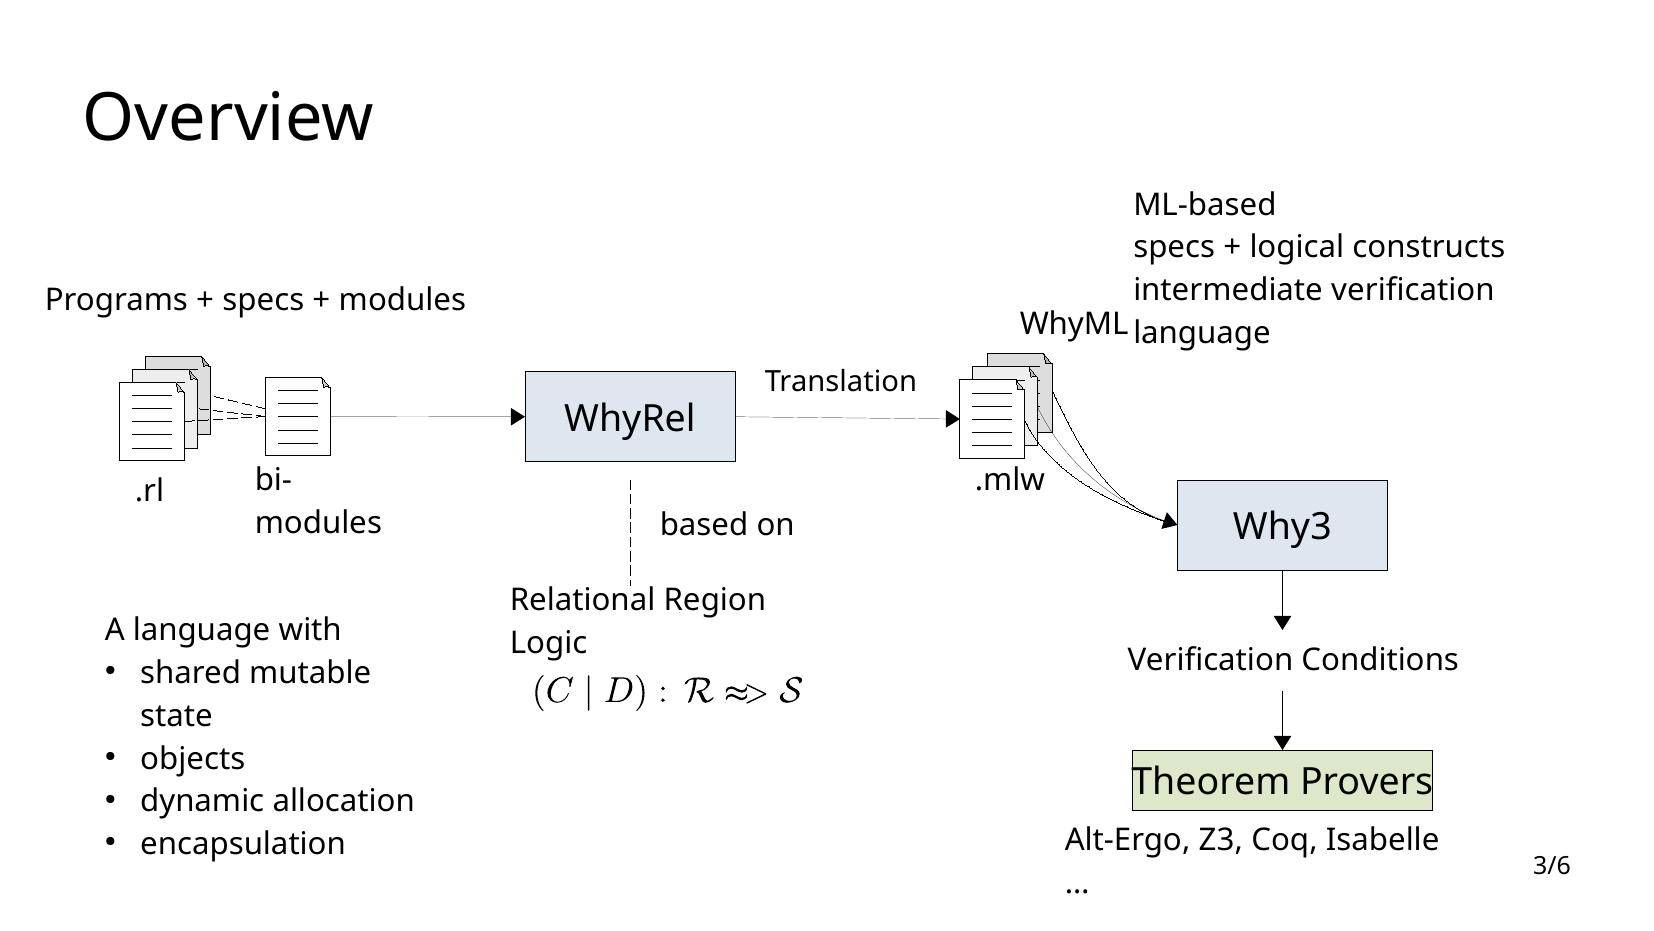

# Overview
ML-based
specs + logical constructs
intermediate verification language
Programs + specs + modules
WhyML
Translation
WhyRel
bi-modules
.mlw
.rl
Why3
based on
Relational Region Logic
A language with
shared mutable state
objects
dynamic allocation
encapsulation
 Verification Conditions
Theorem Provers
Alt-Ergo, Z3, Coq, Isabelle …
3